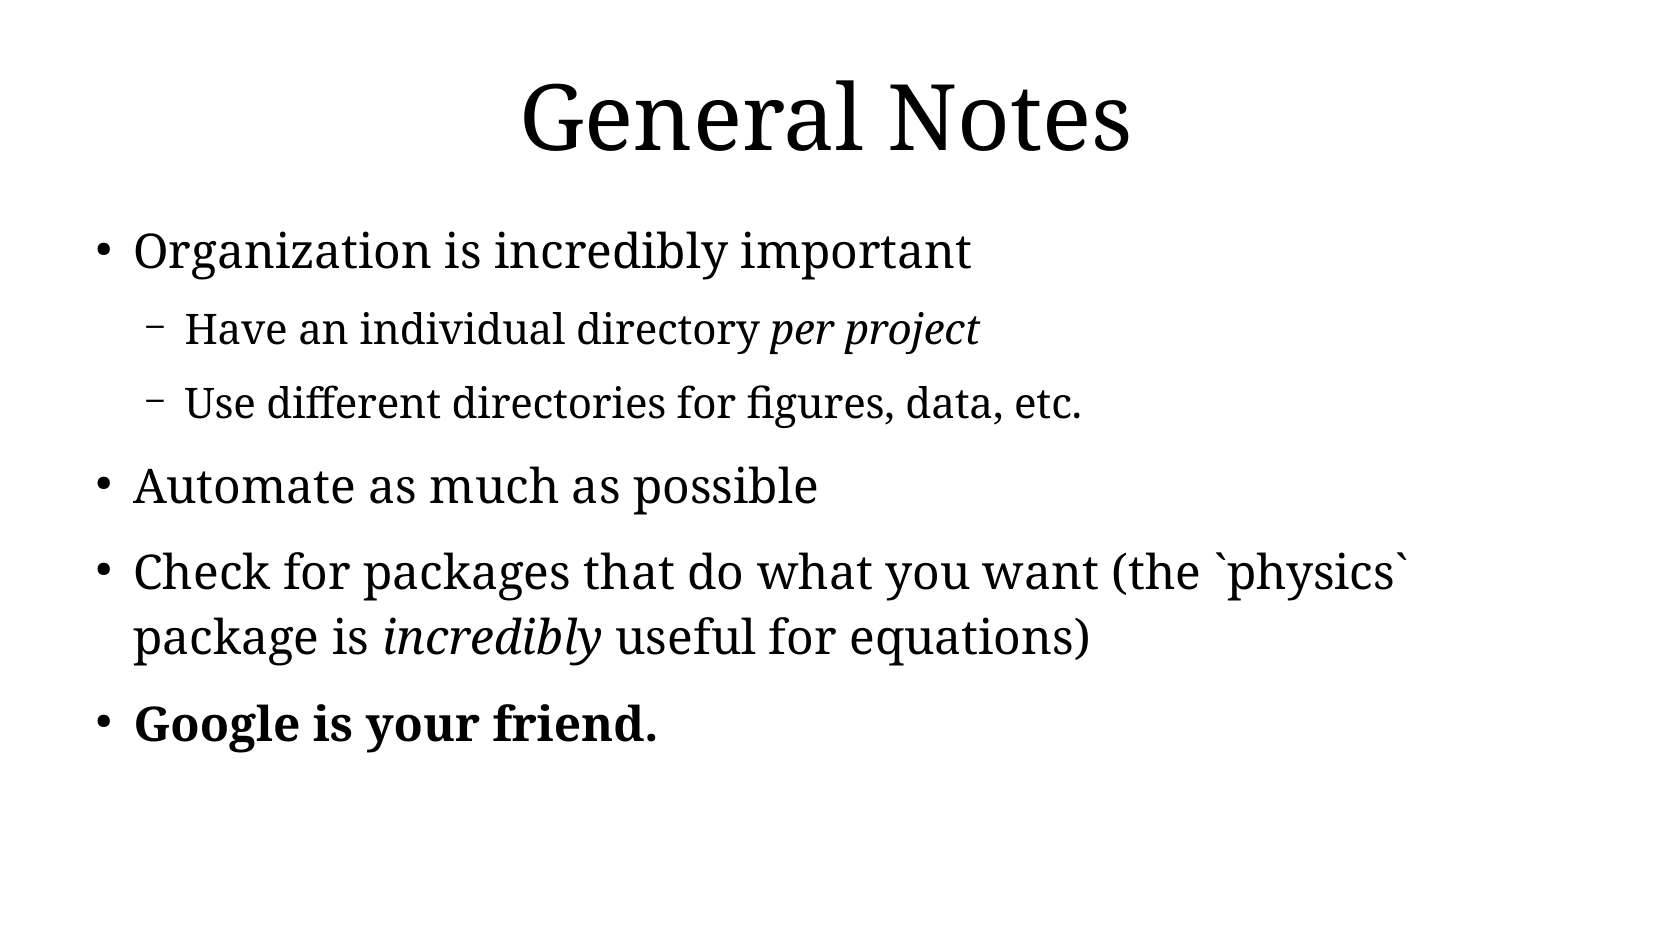

# General Notes
Organization is incredibly important
Have an individual directory per project
Use different directories for figures, data, etc.
Automate as much as possible
Check for packages that do what you want (the `physics` package is incredibly useful for equations)
Google is your friend.